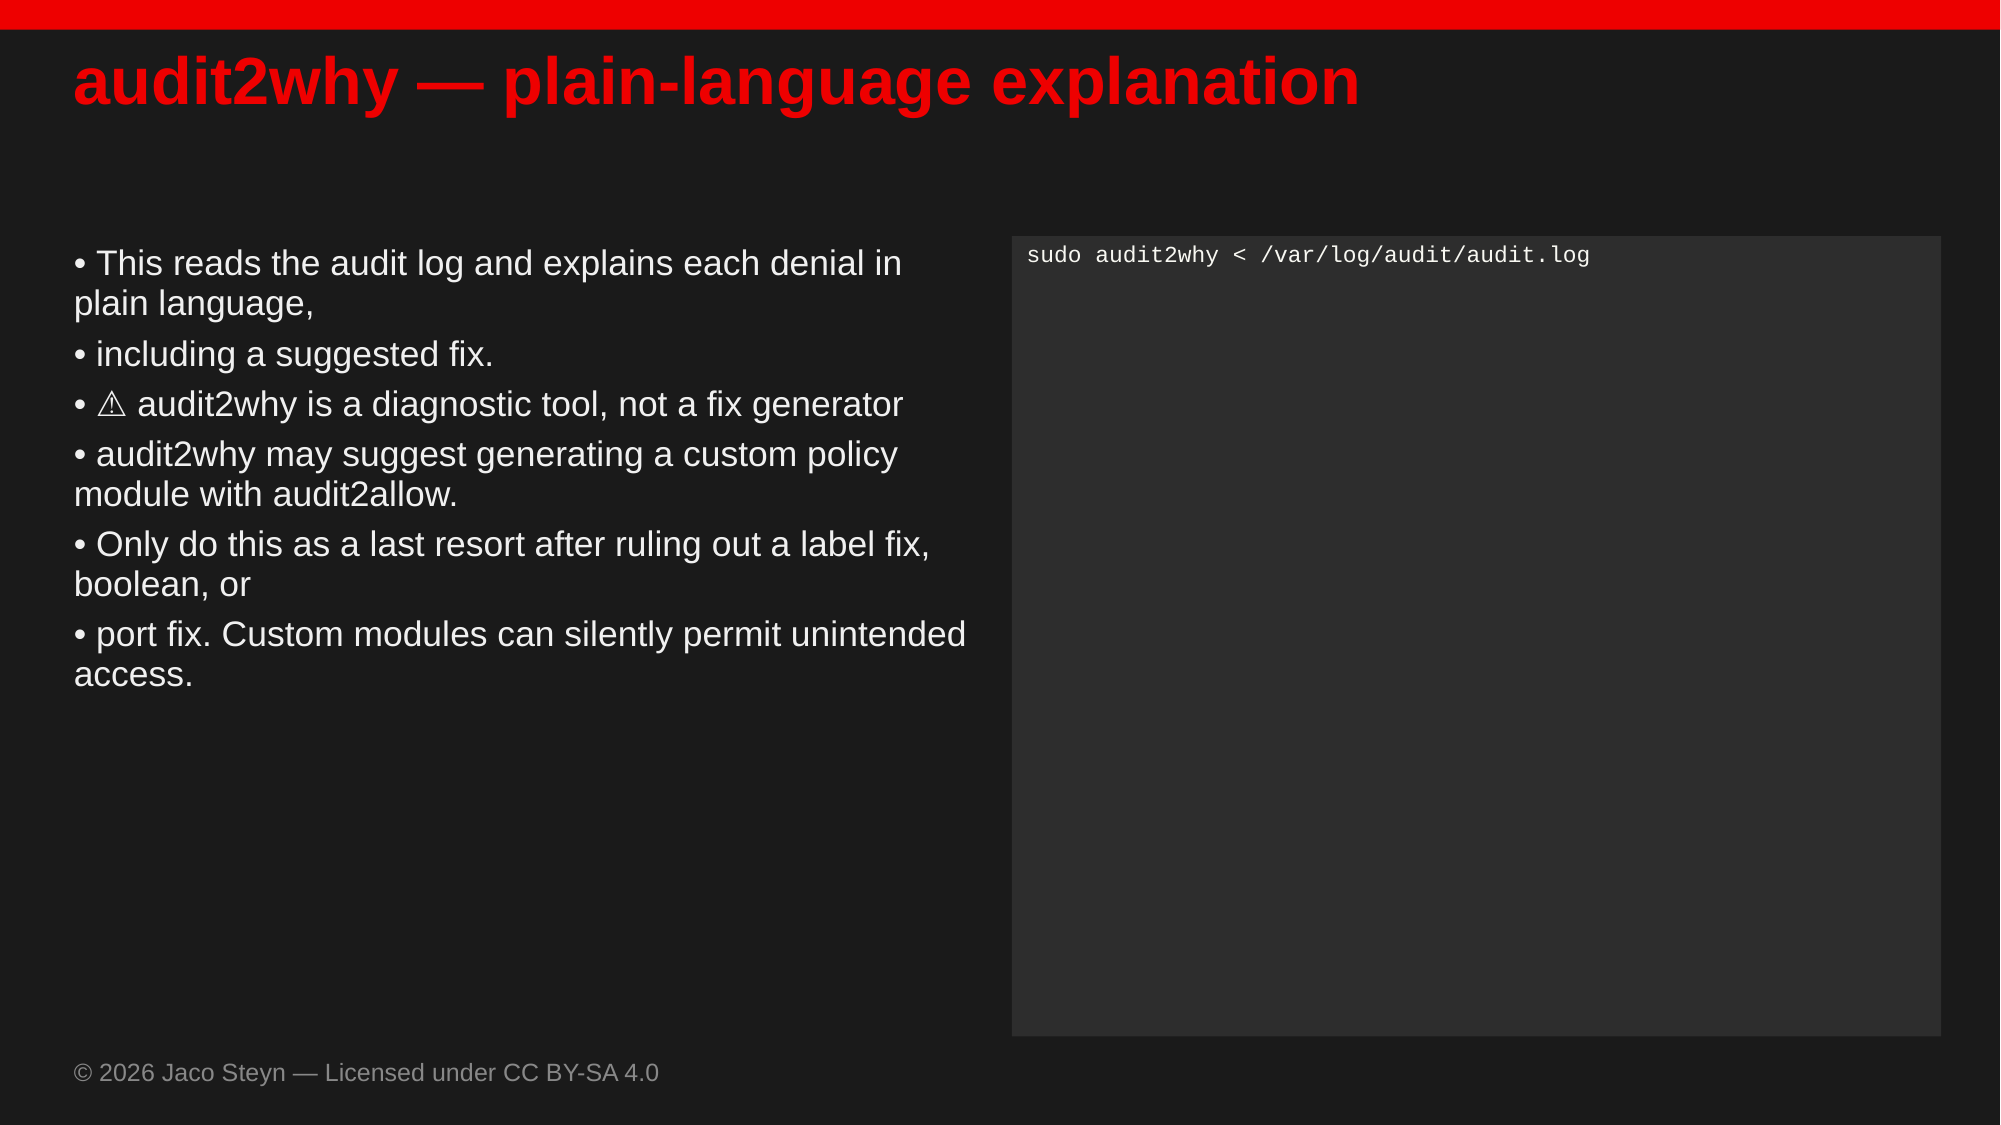

audit2why — plain-language explanation
• This reads the audit log and explains each denial in plain language,
• including a suggested fix.
• ⚠️ audit2why is a diagnostic tool, not a fix generator
• audit2why may suggest generating a custom policy module with audit2allow.
• Only do this as a last resort after ruling out a label fix, boolean, or
• port fix. Custom modules can silently permit unintended access.
sudo audit2why < /var/log/audit/audit.log
© 2026 Jaco Steyn — Licensed under CC BY-SA 4.0